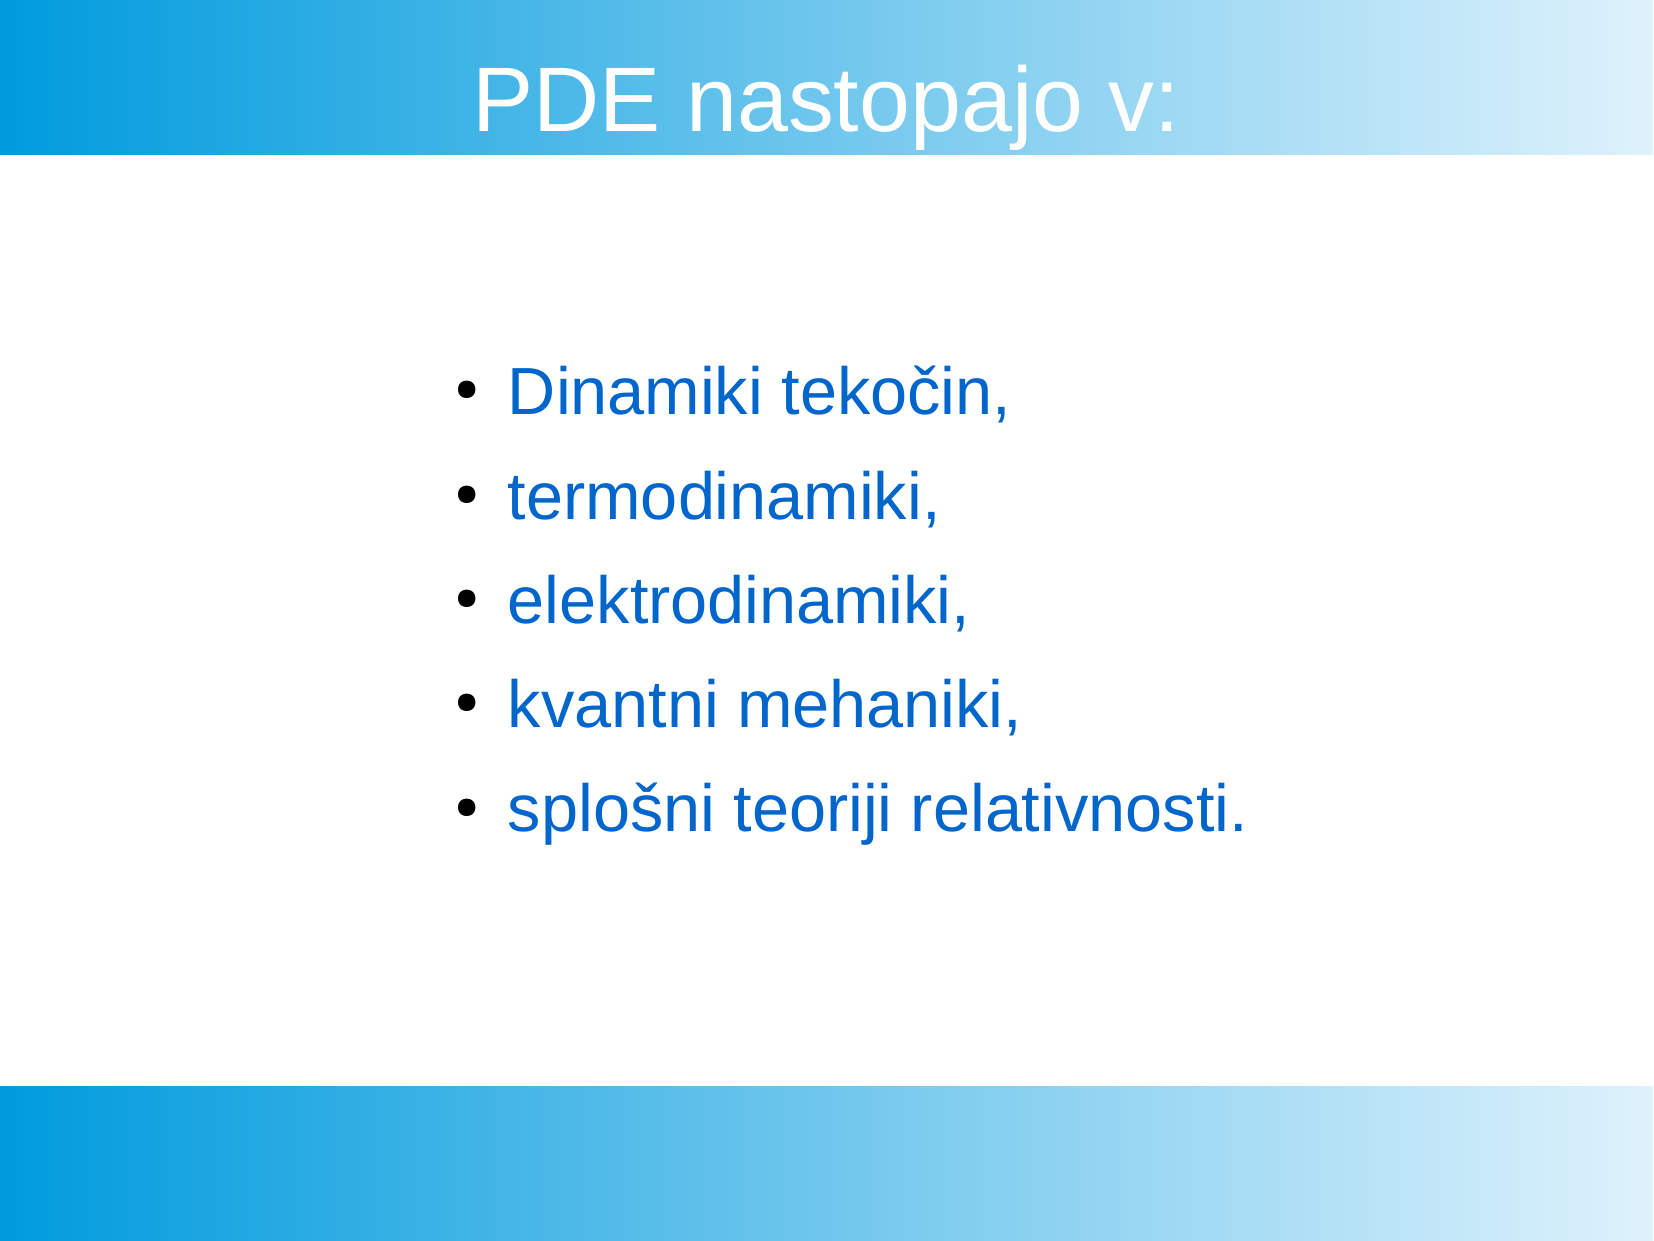

# PDE nastopajo v:
Dinamiki tekočin,
termodinamiki,
elektrodinamiki,
kvantni mehaniki,
splošni teoriji relativnosti.